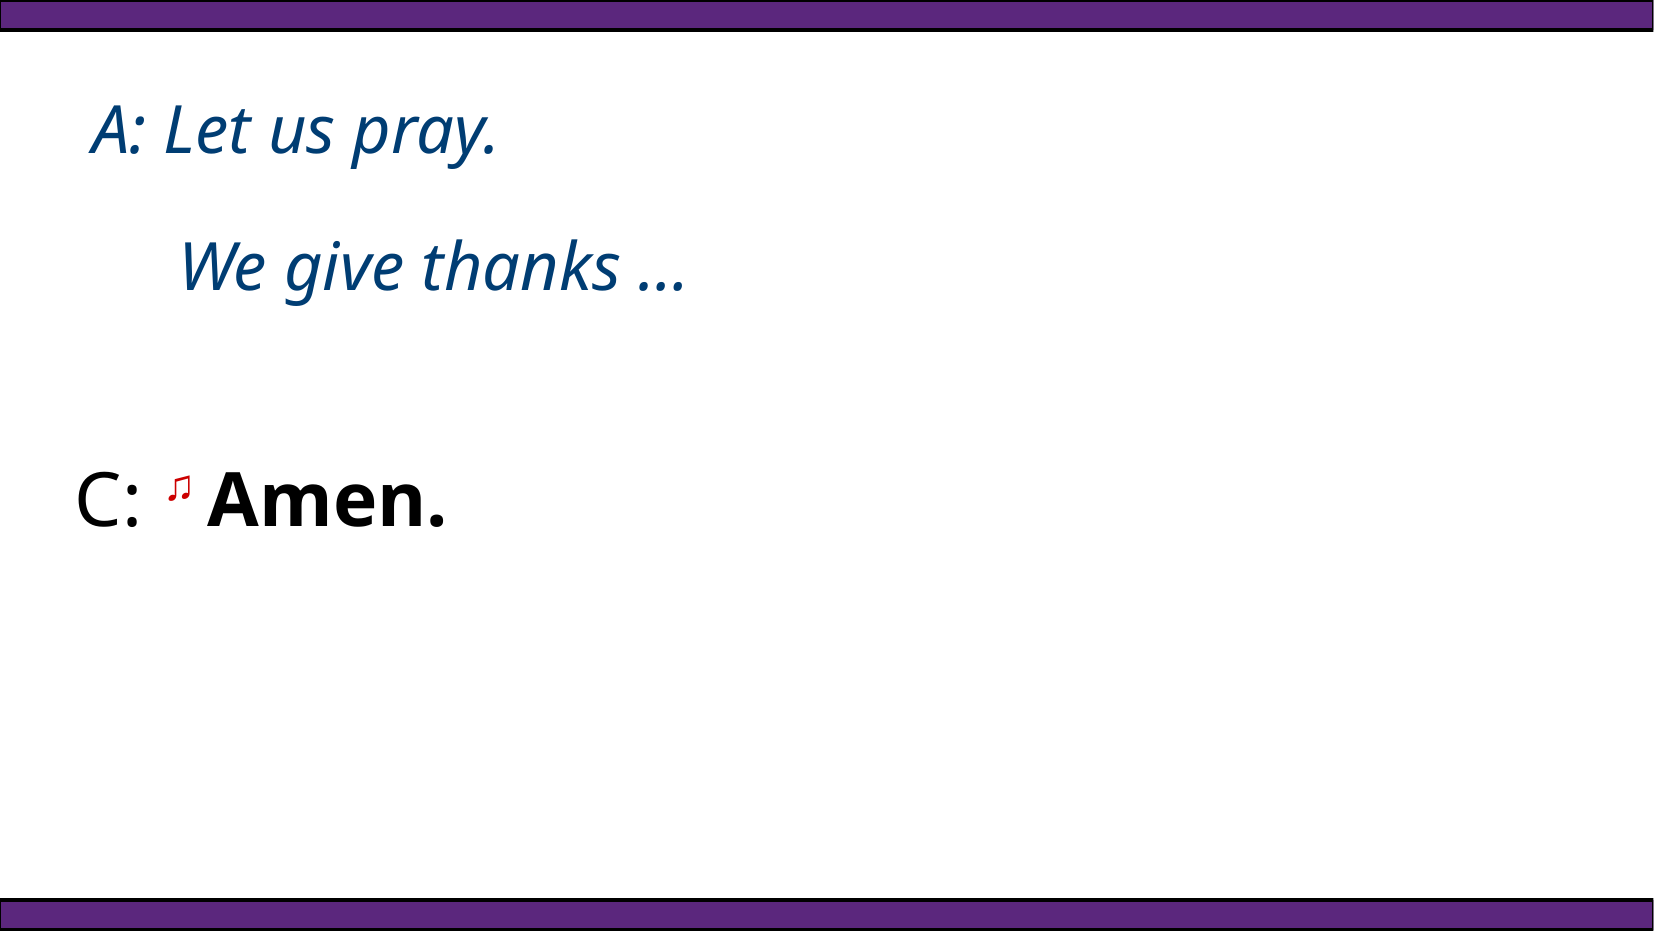

A: Let us pray.
 We give thanks …
C: ♫ Amen.